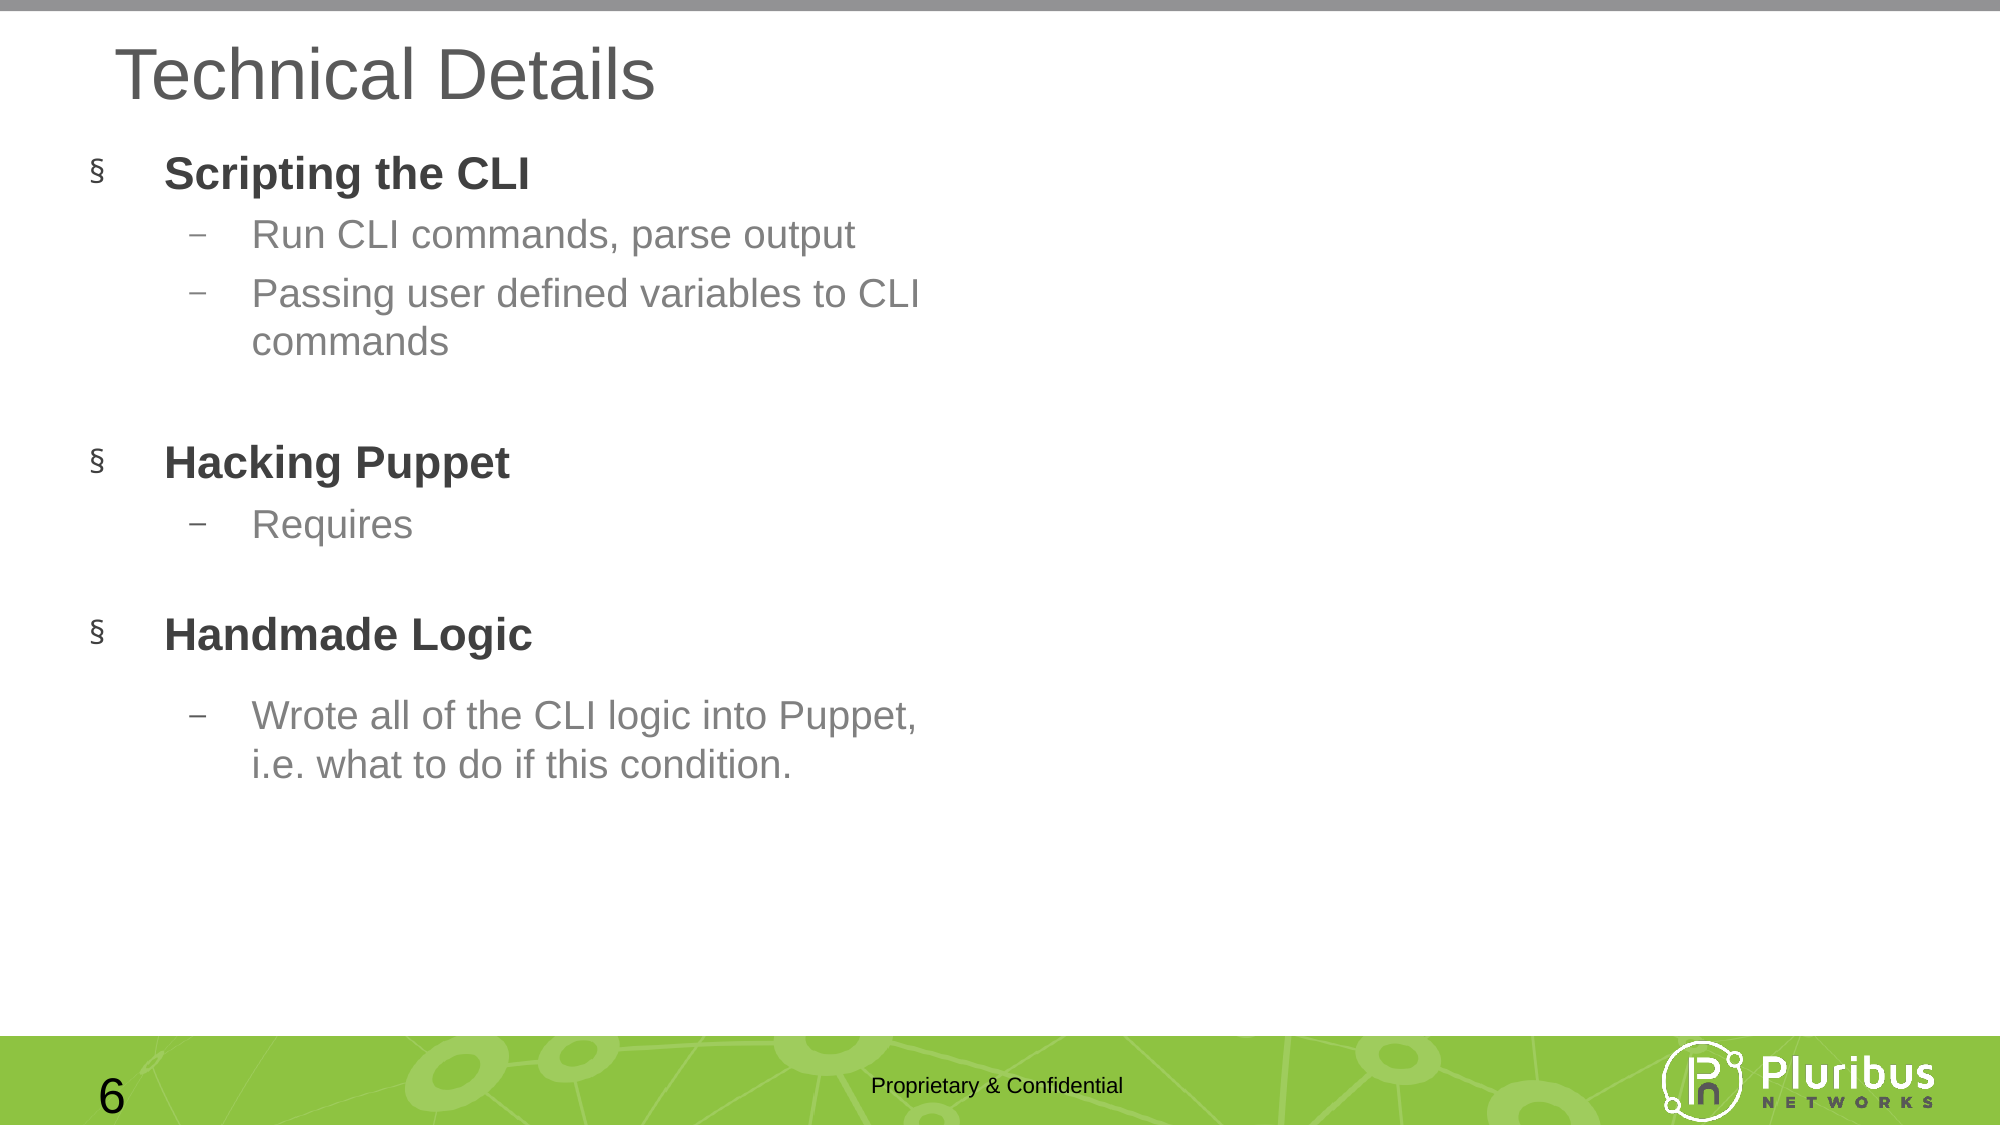

# Technical Details
Scripting the CLI
Run CLI commands, parse output
Passing user defined variables to CLI commands
Hacking Puppet
Requires
Handmade Logic
Wrote all of the CLI logic into Puppet, i.e. what to do if this condition.